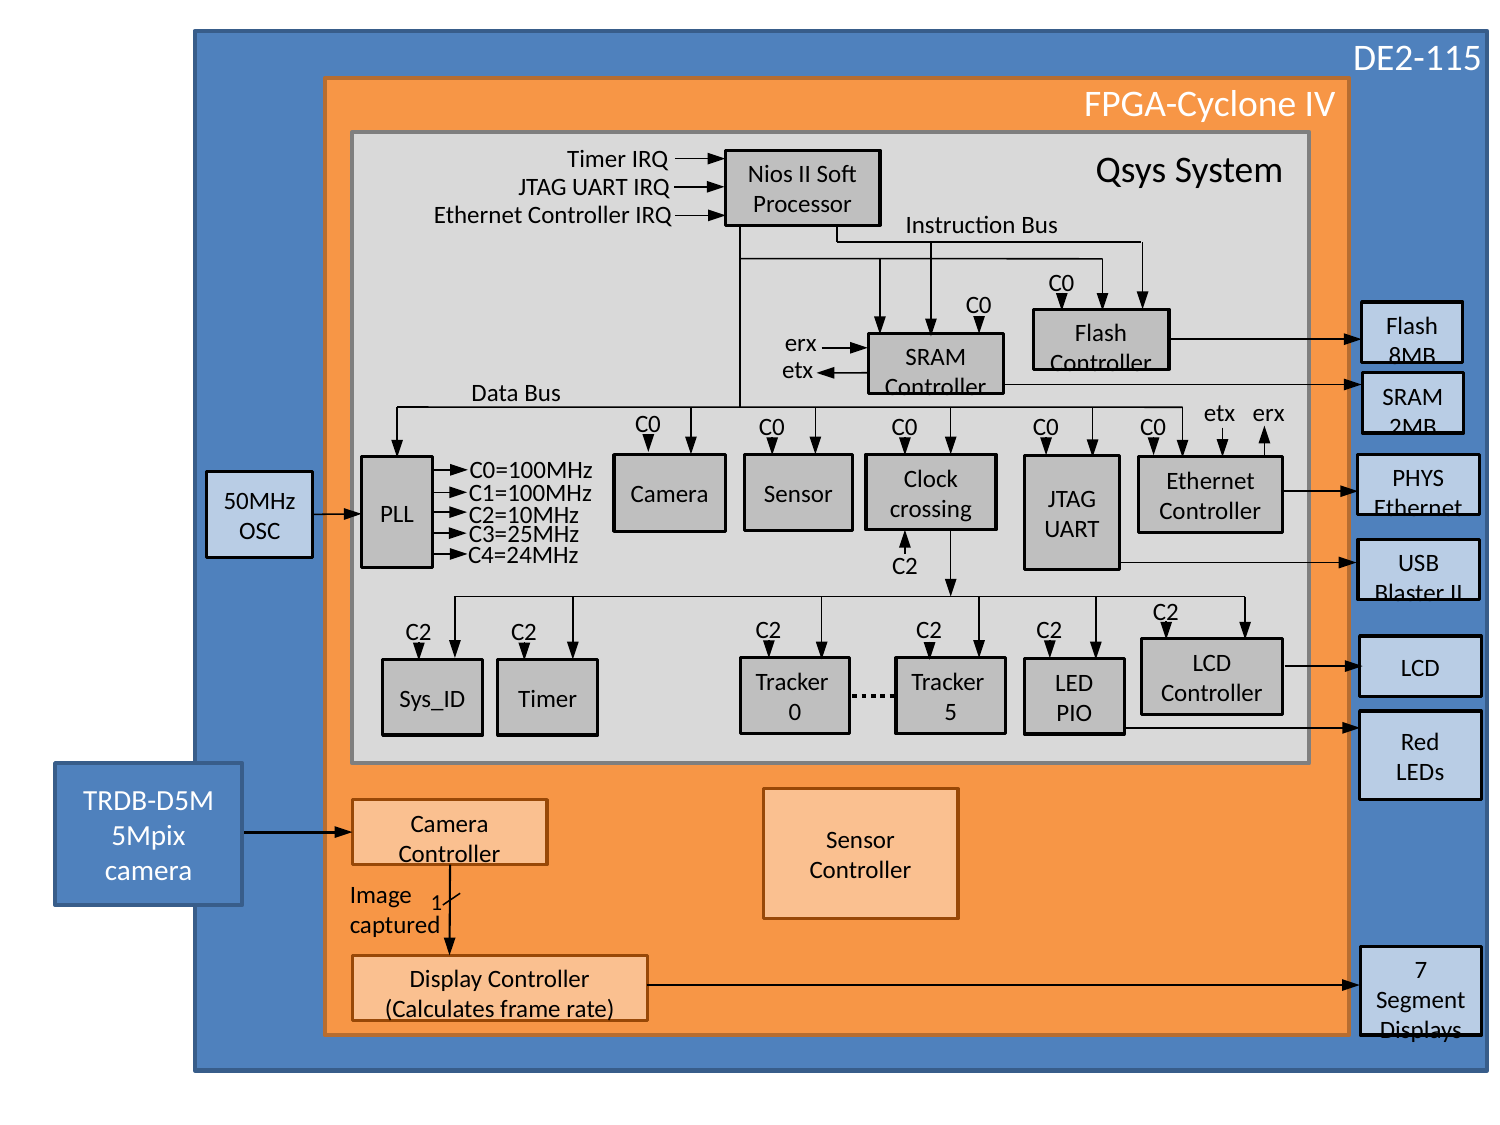

DE2-115
FPGA-Cyclone IV
Timer IRQ
Qsys System
Nios II Soft Processor
JTAG UART IRQ
Ethernet Controller IRQ
Instruction Bus
C0
C0
Flash 8MB
Flash
Controller
erx
SRAM
Controller
etx
Data Bus
SRAM 2MB
erx
etx
C0
C0
C0
C0
C0
C0=100MHz
Sensor
Clock
crossing
PHYS
Ethernet
Camera
JTAG
UART
PLL
Ethernet Controller
C1=100MHz
50MHz
OSC
C2=10MHz
C3=25MHz
C4=24MHz
USB Blaster II
C2
C2
C2
C2
C2
C2
C2
LCD
LCD
Controller
Tracker
0
Tracker
5
LED
PIO
Sys_ID
Timer
Red LEDs
TRDB-D5M
5Mpix camera
Sensor Controller
Camera Controller
Image
captured
1
7 SegmentDisplays
Display Controller
(Calculates frame rate)